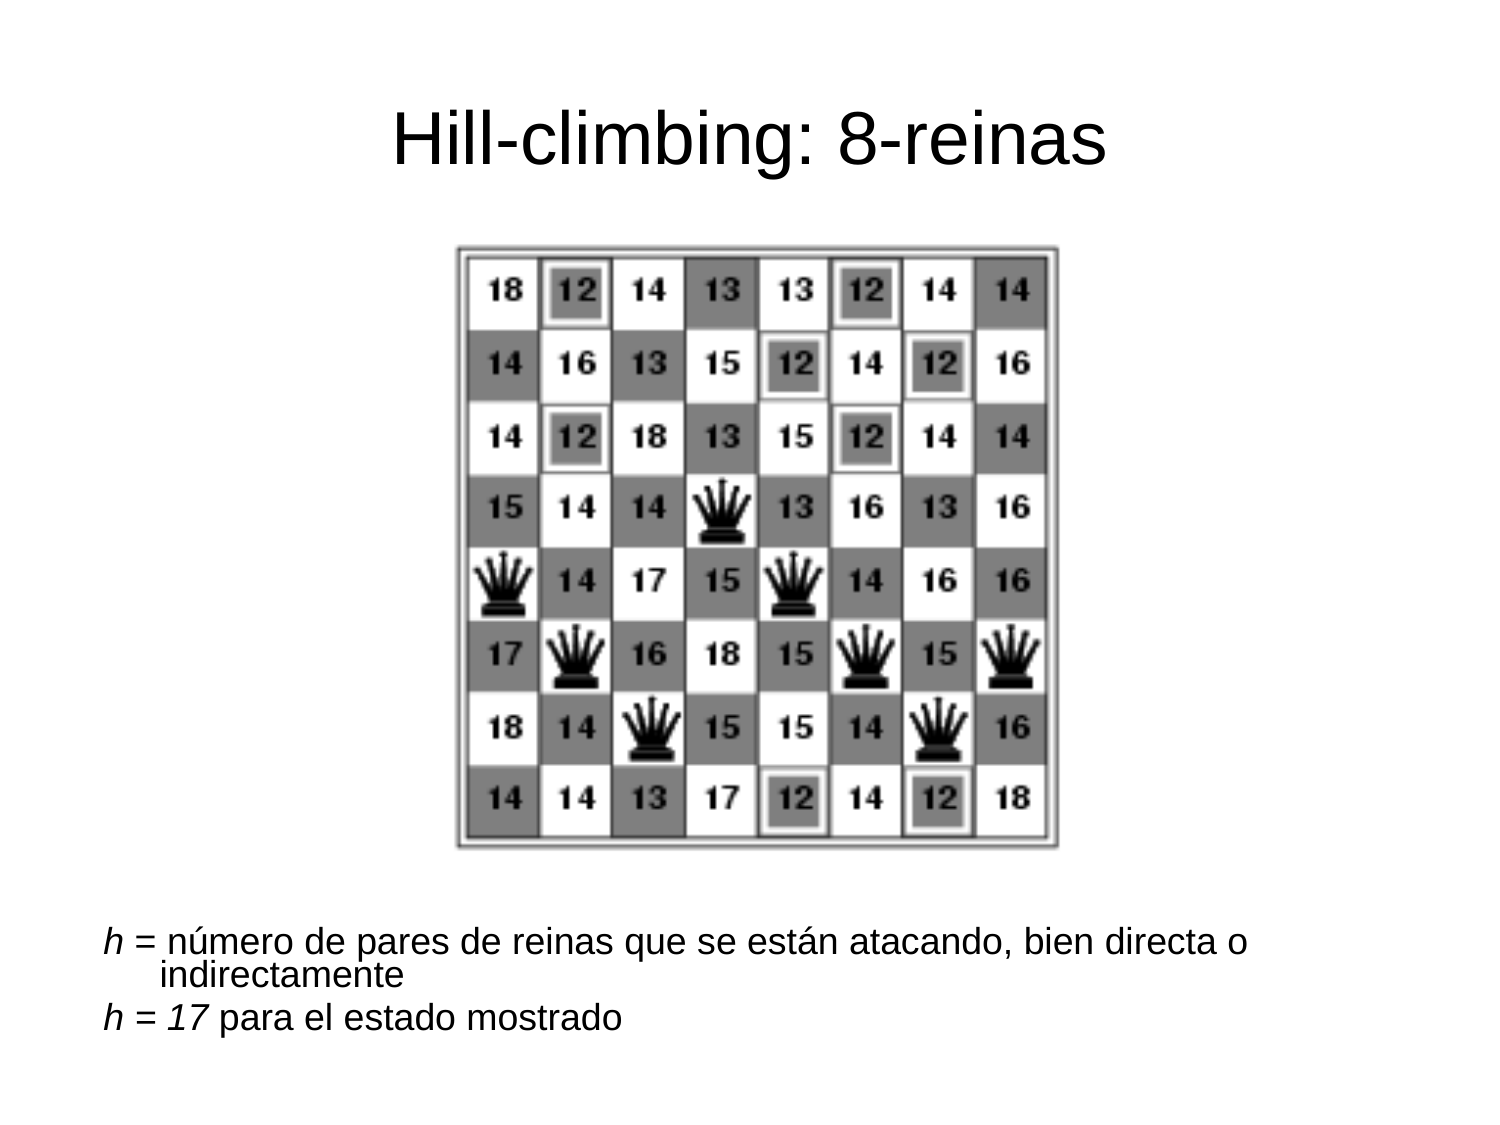

# Hill-climbing: 8-reinas
h = número de pares de reinas que se están atacando, bien directa o indirectamente
h = 17 para el estado mostrado